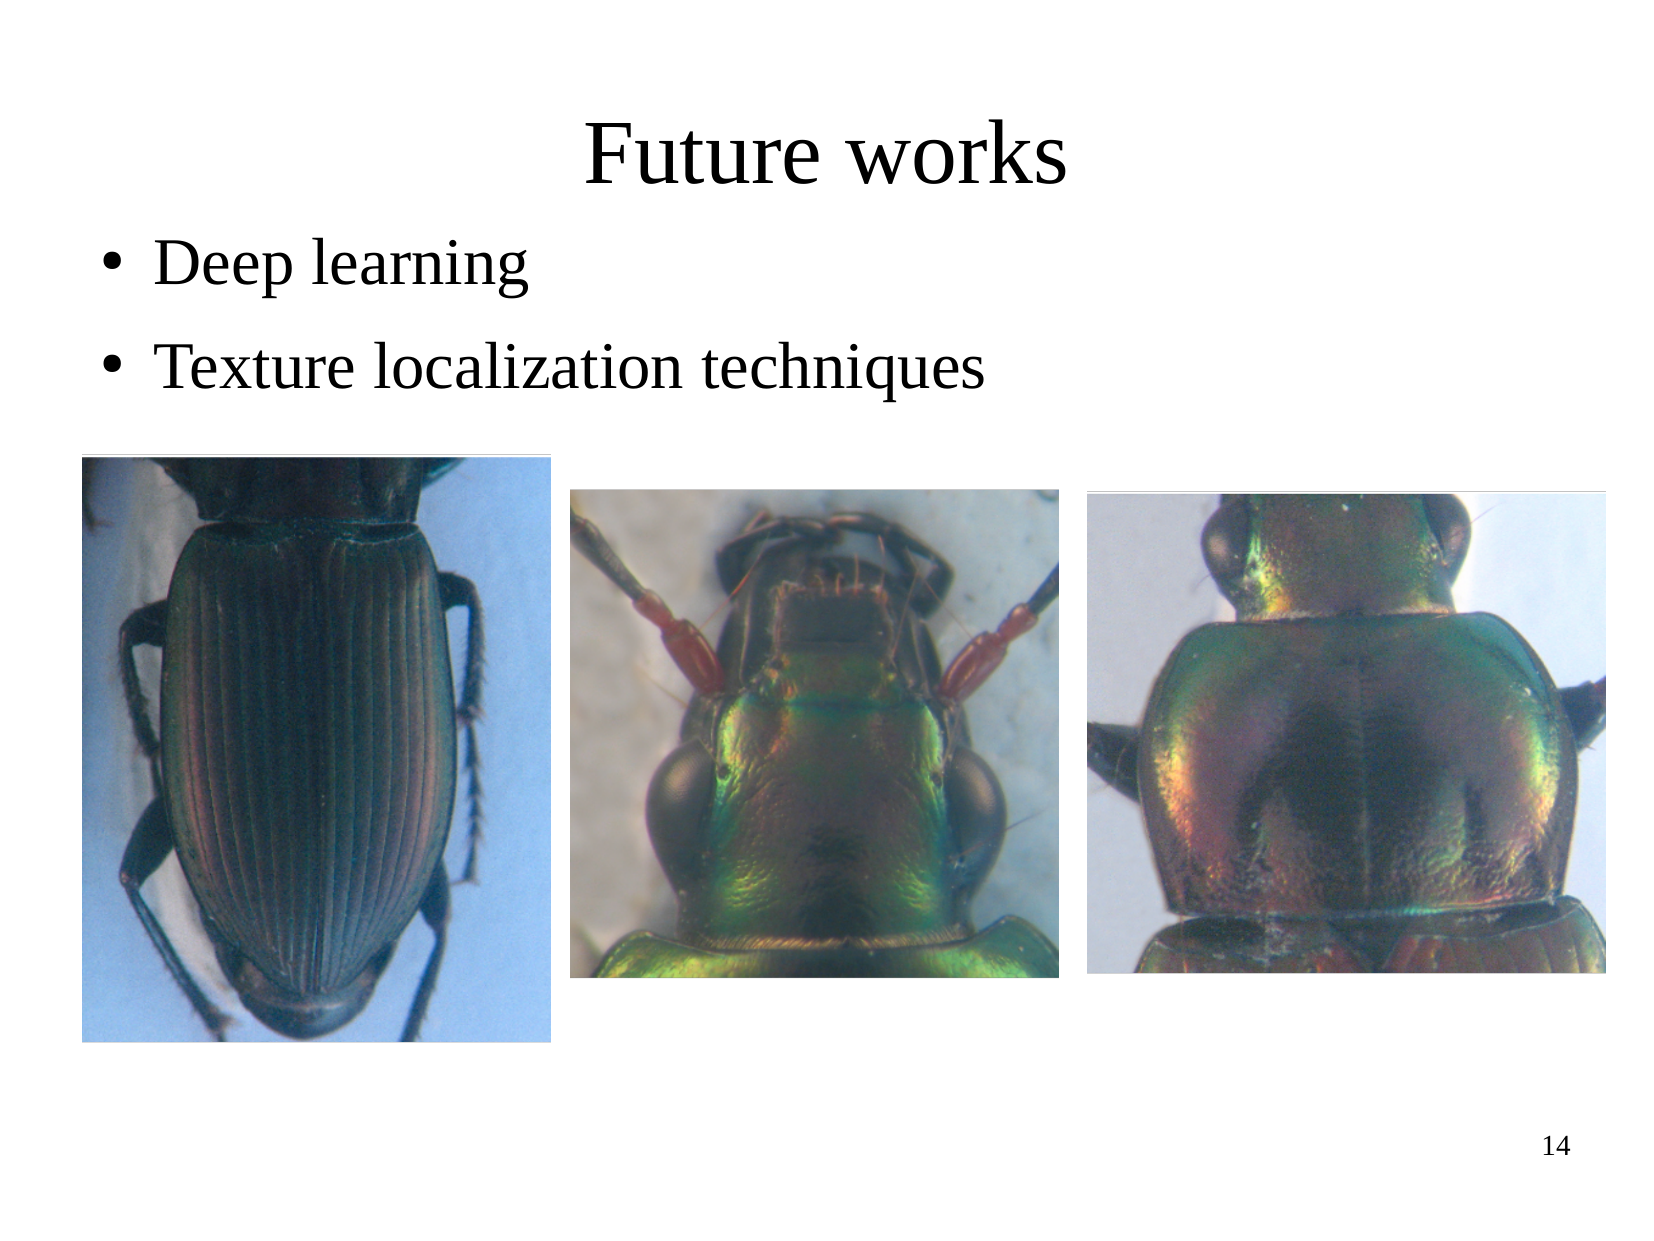

# Future works
Deep learning
Texture localization techniques
14